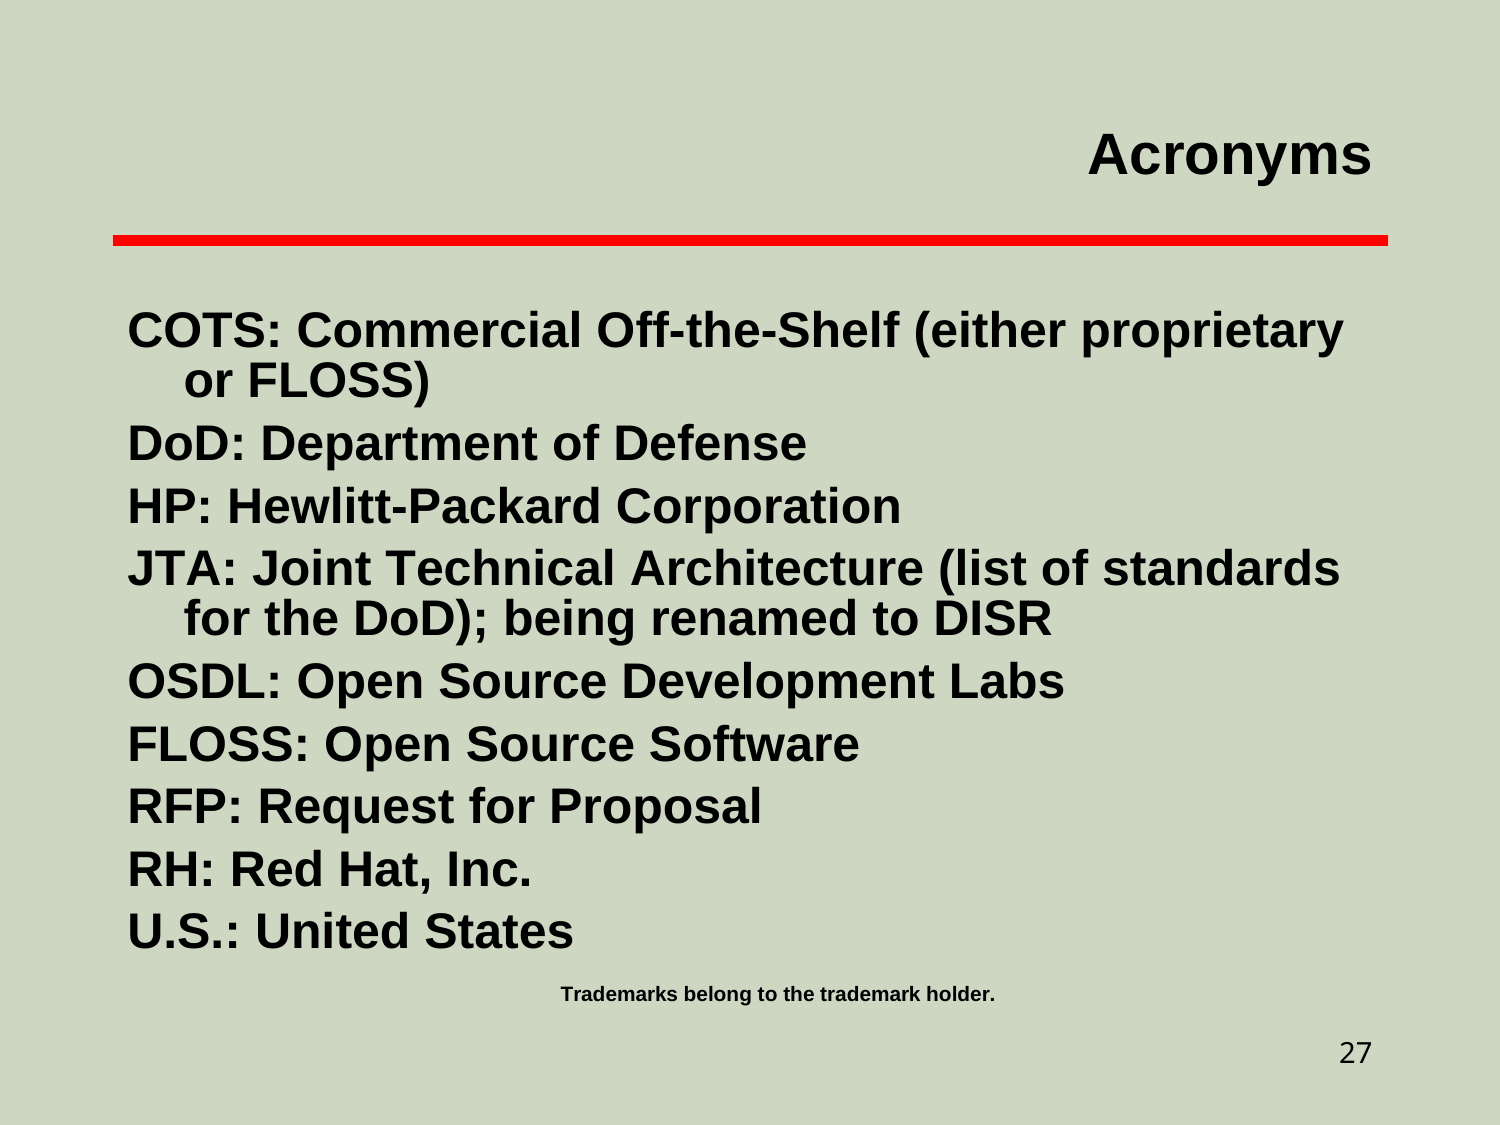

# Acronyms
COTS: Commercial Off-the-Shelf (either proprietary or FLOSS)
DoD: Department of Defense
HP: Hewlitt-Packard Corporation
JTA: Joint Technical Architecture (list of standards for the DoD); being renamed to DISR
OSDL: Open Source Development Labs
FLOSS: Open Source Software
RFP: Request for Proposal
RH: Red Hat, Inc.
U.S.: United States
Trademarks belong to the trademark holder.